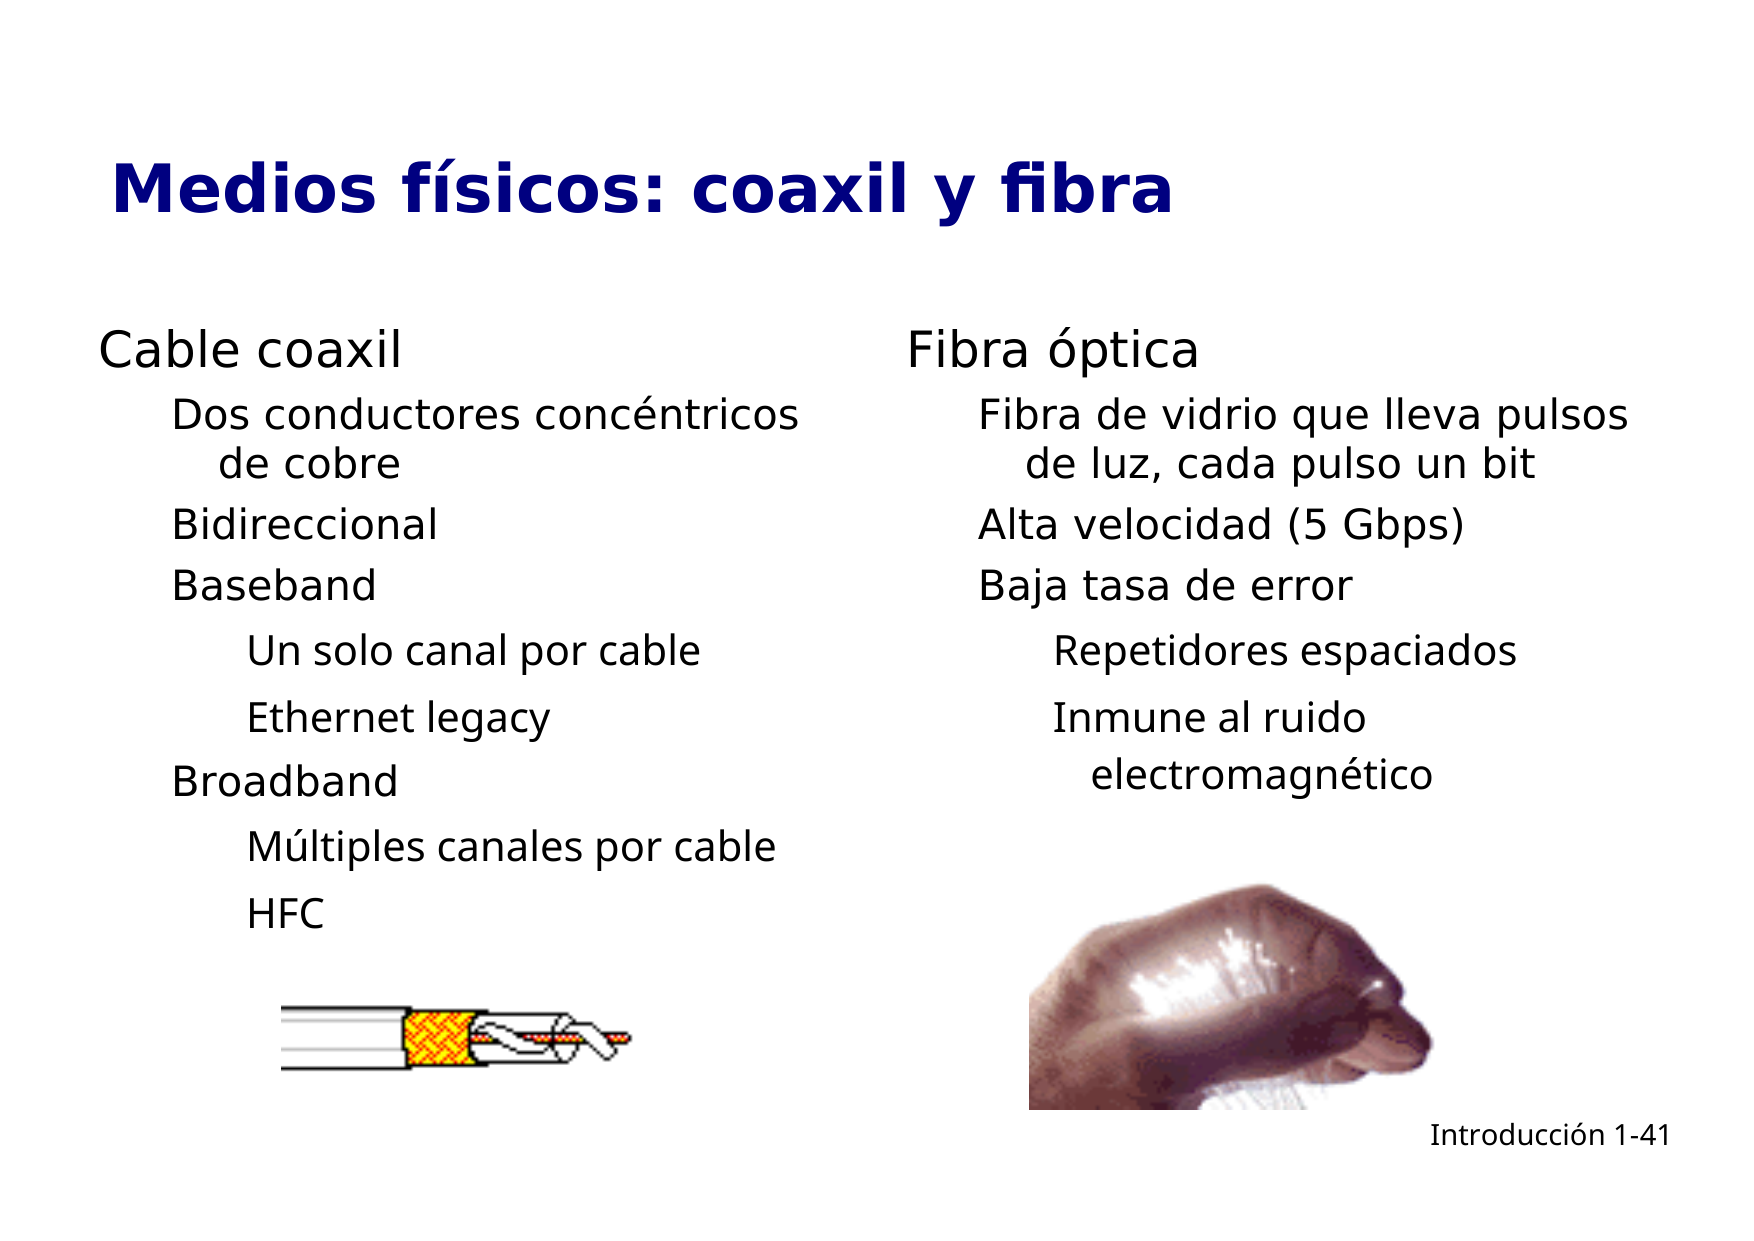

# Medios físicos: coaxil y fibra
Cable coaxil
Dos conductores concéntricos de cobre
Bidireccional
Baseband
Un solo canal por cable
Ethernet legacy
Broadband
Múltiples canales por cable
HFC
Fibra óptica
Fibra de vidrio que lleva pulsos de luz, cada pulso un bit
Alta velocidad (5 Gbps)
Baja tasa de error
Repetidores espaciados
Inmune al ruido electromagnético